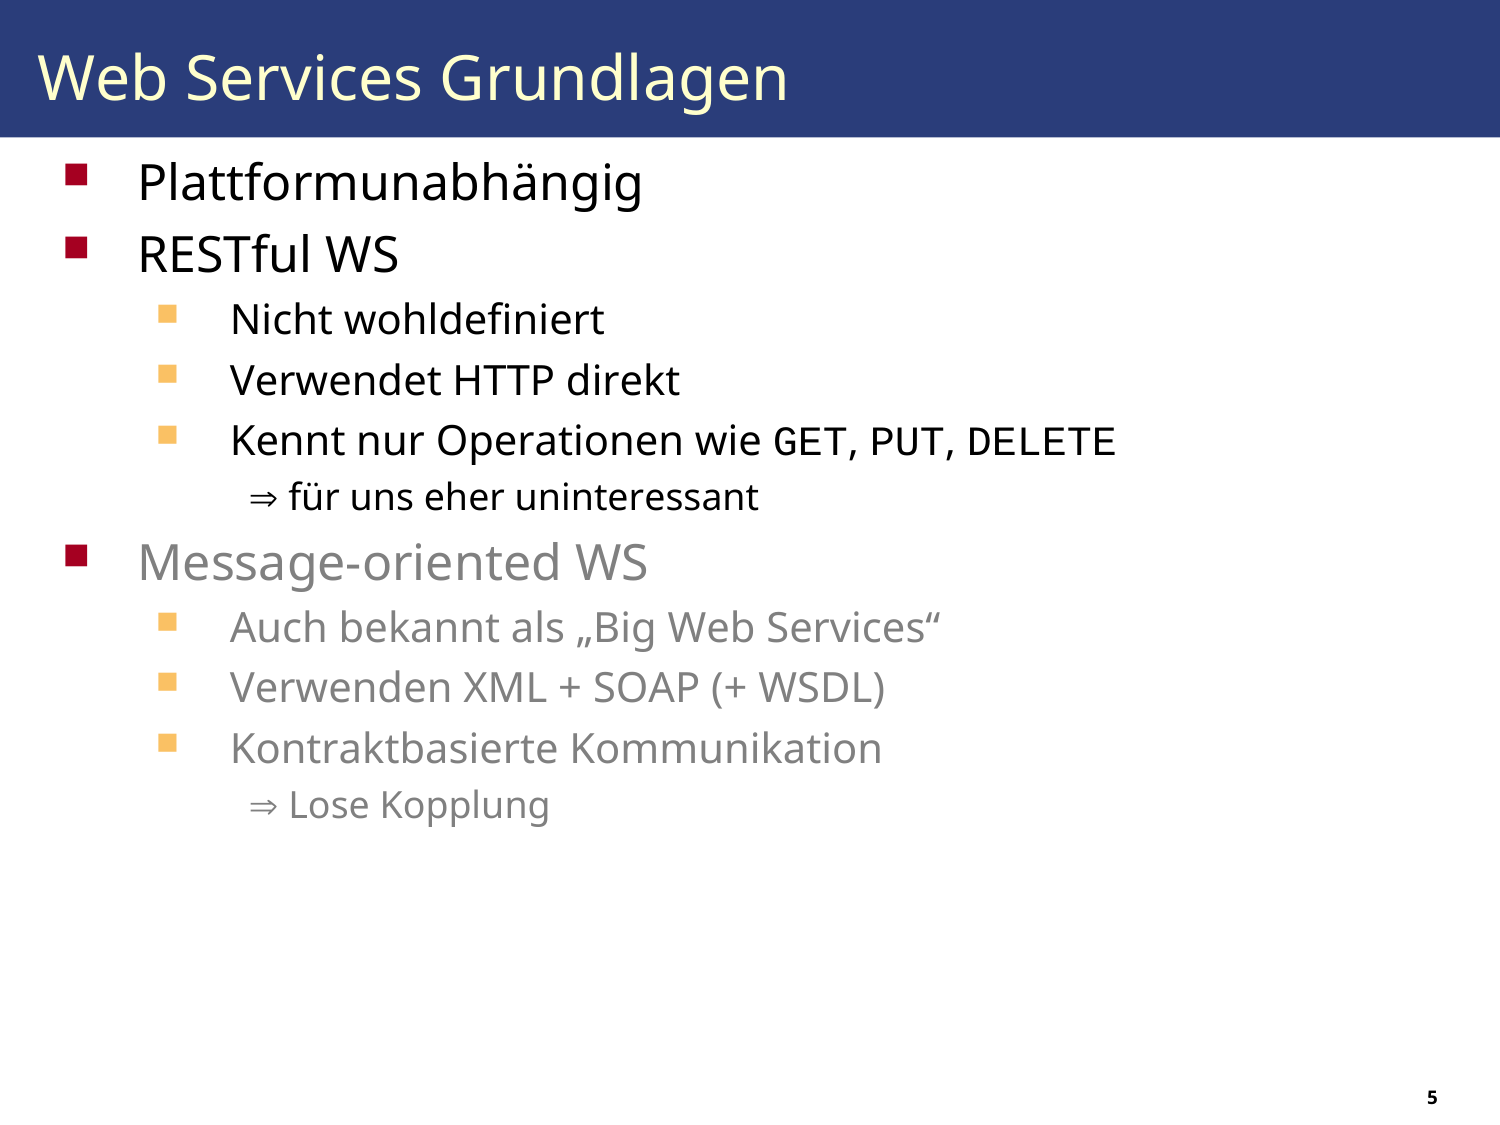

Web Services Grundlagen
Plattformunabhängig
RESTful WS
Nicht wohldefiniert
Verwendet HTTP direkt
Kennt nur Operationen wie GET, PUT, DELETE
⇒ für uns eher uninteressant
Message-oriented WS
Auch bekannt als „Big Web Services“
Verwenden XML + SOAP (+ WSDL)‏
Kontraktbasierte Kommunikation
⇒ Lose Kopplung
5